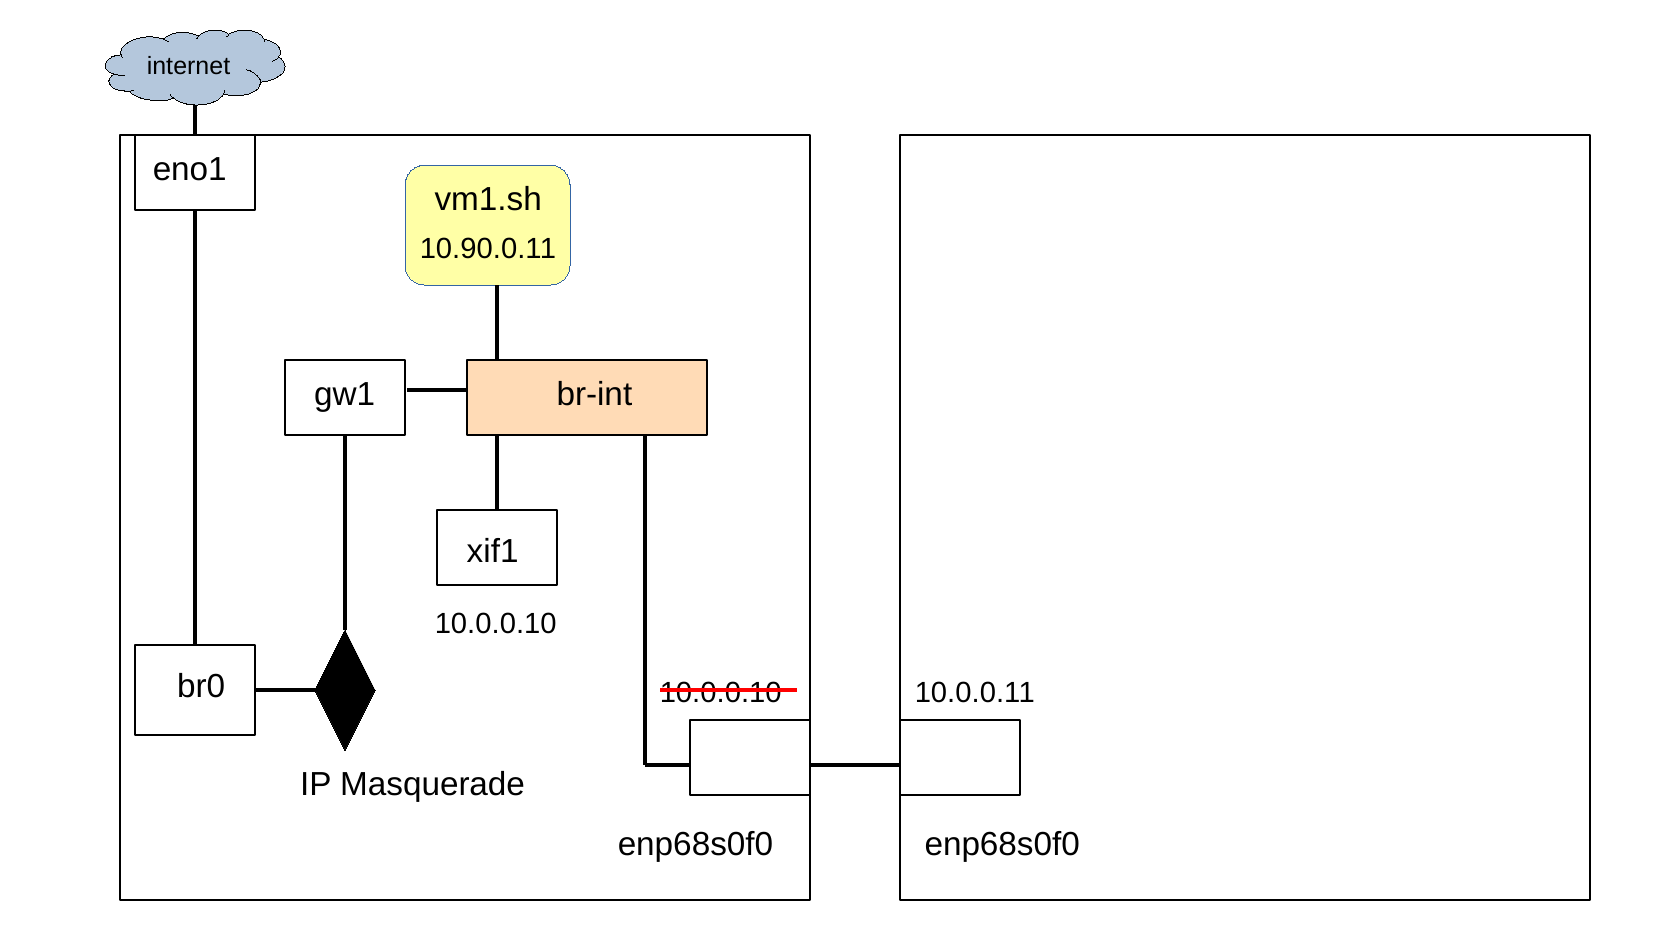

internet
eno1
vm1.sh
10.90.0.11
gw1
br-int
xif1
10.0.0.10
br0
10.0.0.10
10.0.0.11
IP Masquerade
enp68s0f0
enp68s0f0